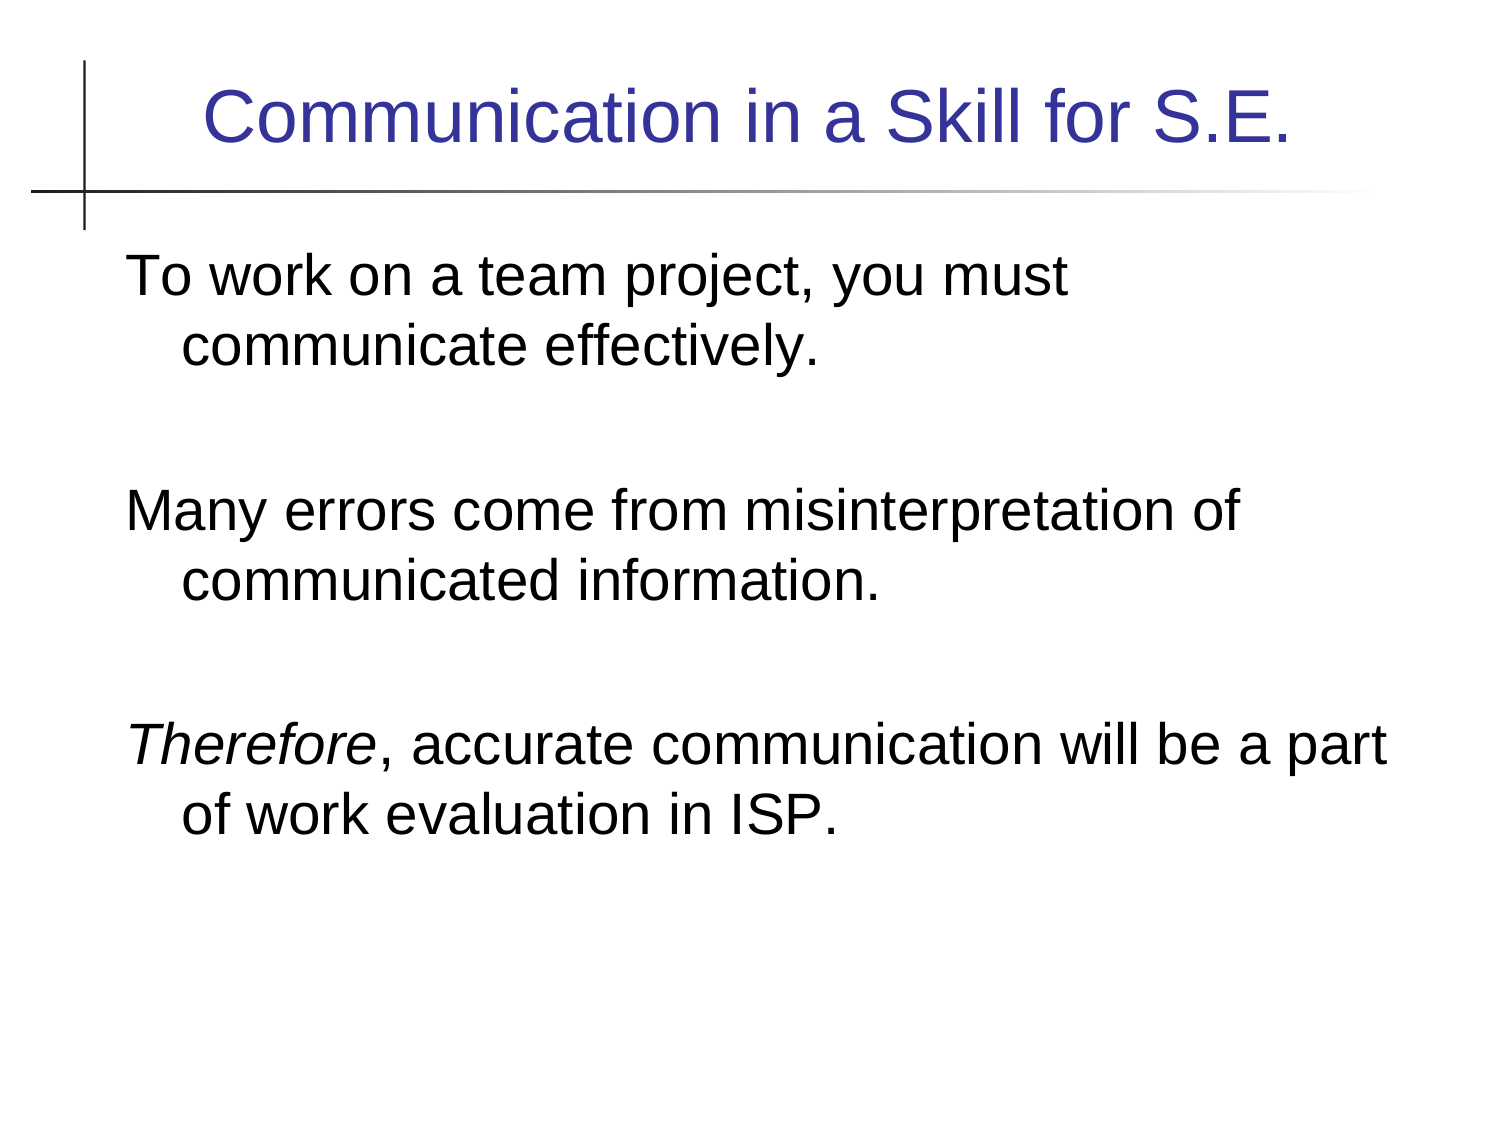

# Communication in a Skill for S.E.
To work on a team project, you must communicate effectively.
Many errors come from misinterpretation of communicated information.
Therefore, accurate communication will be a part of work evaluation in ISP.